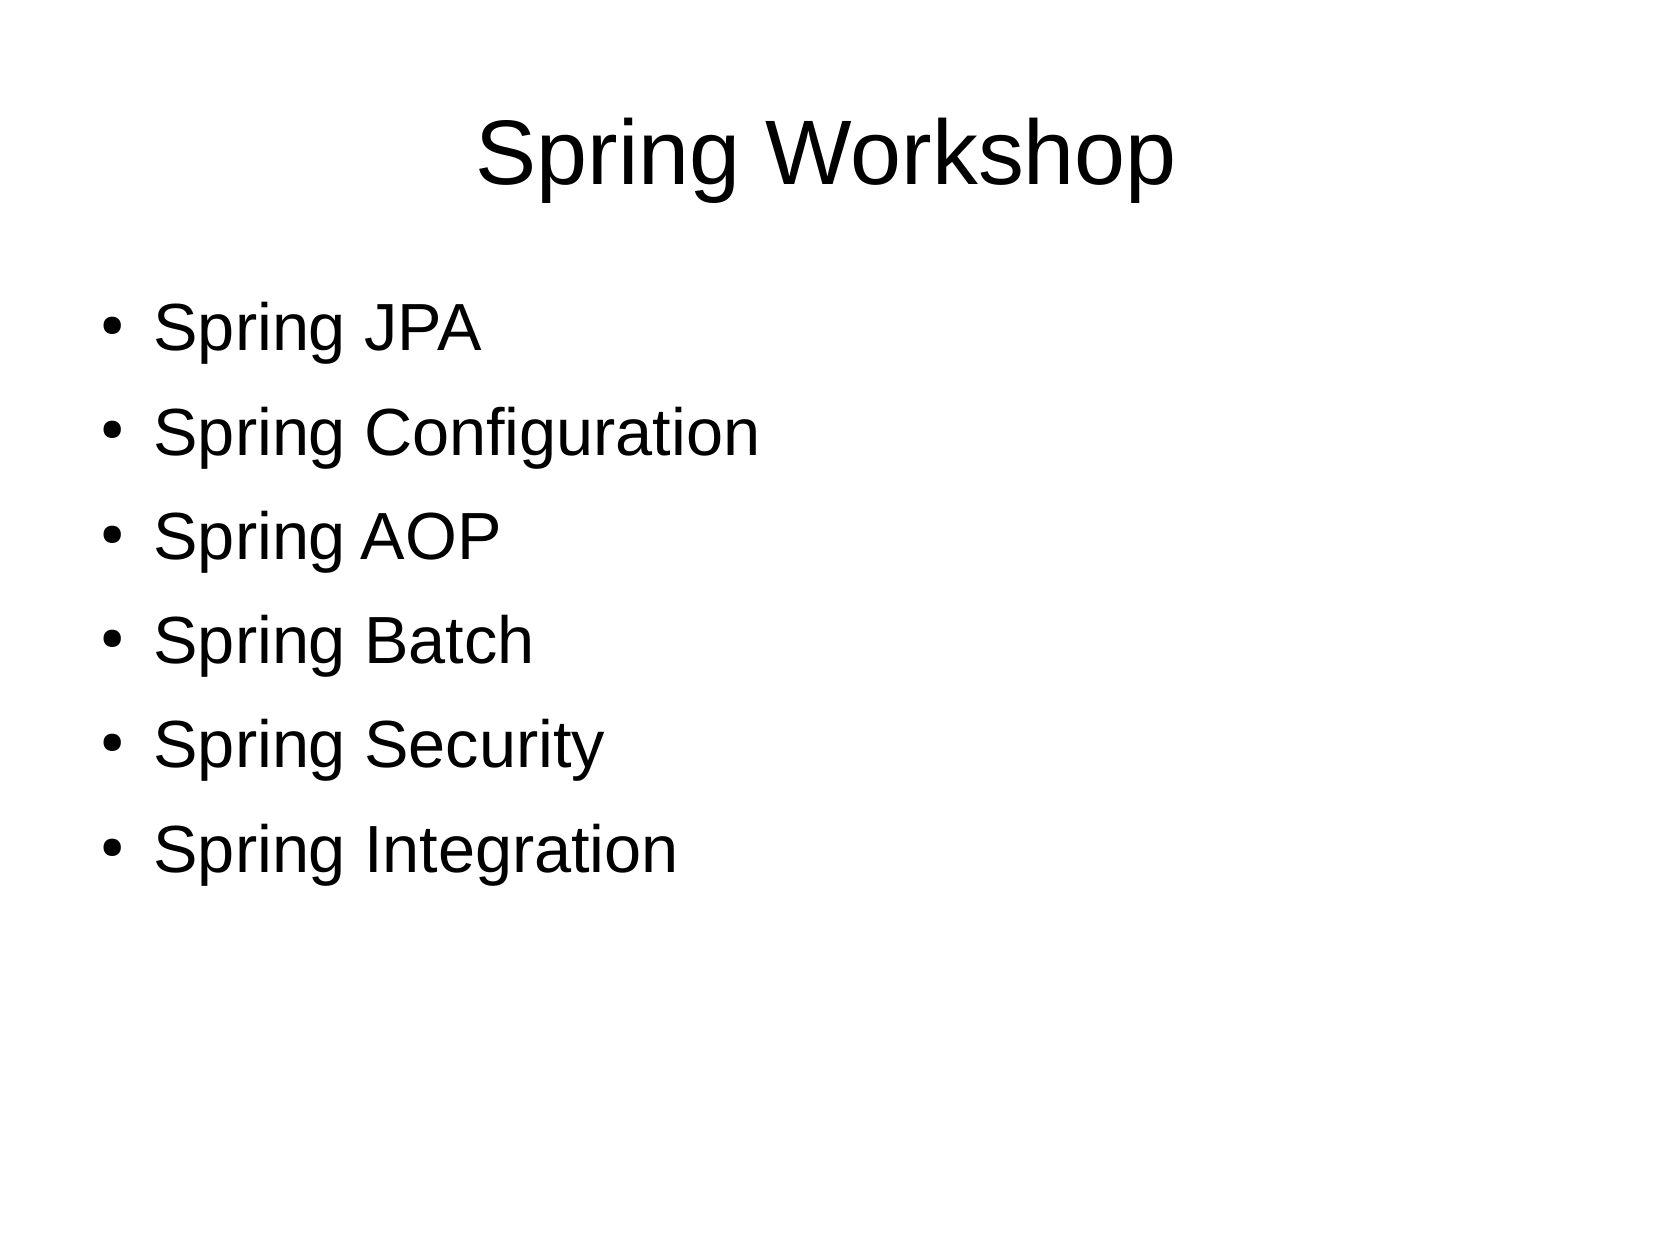

# Spring Workshop
Spring JPA
Spring Configuration
Spring AOP
Spring Batch
Spring Security
Spring Integration